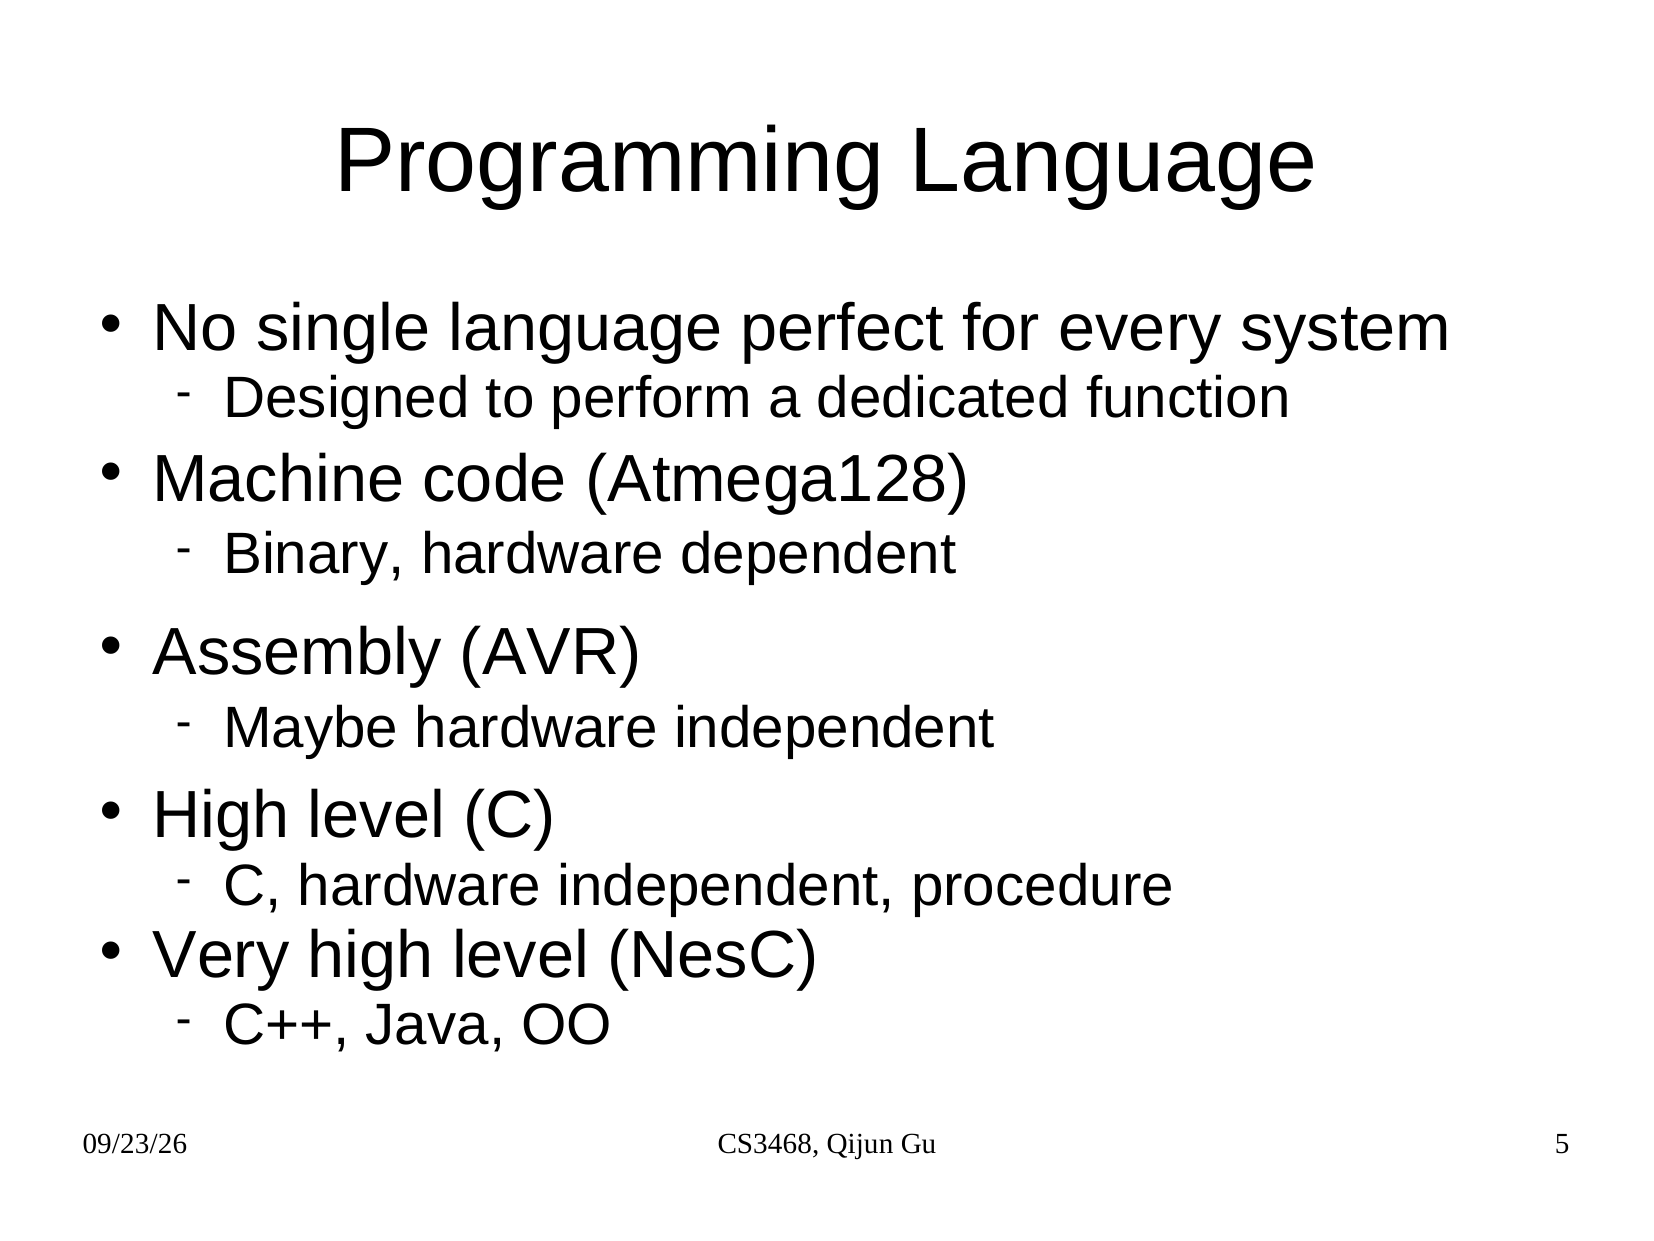

# Programming Language
No single language perfect for every system
Designed to perform a dedicated function
Machine code (Atmega128)‏
Binary, hardware dependent
Assembly (AVR)‏
Maybe hardware independent
High level (C)
C, hardware independent, procedure
Very high level (NesC)
C++, Java, OO
CS3468, Qijun Gu
5